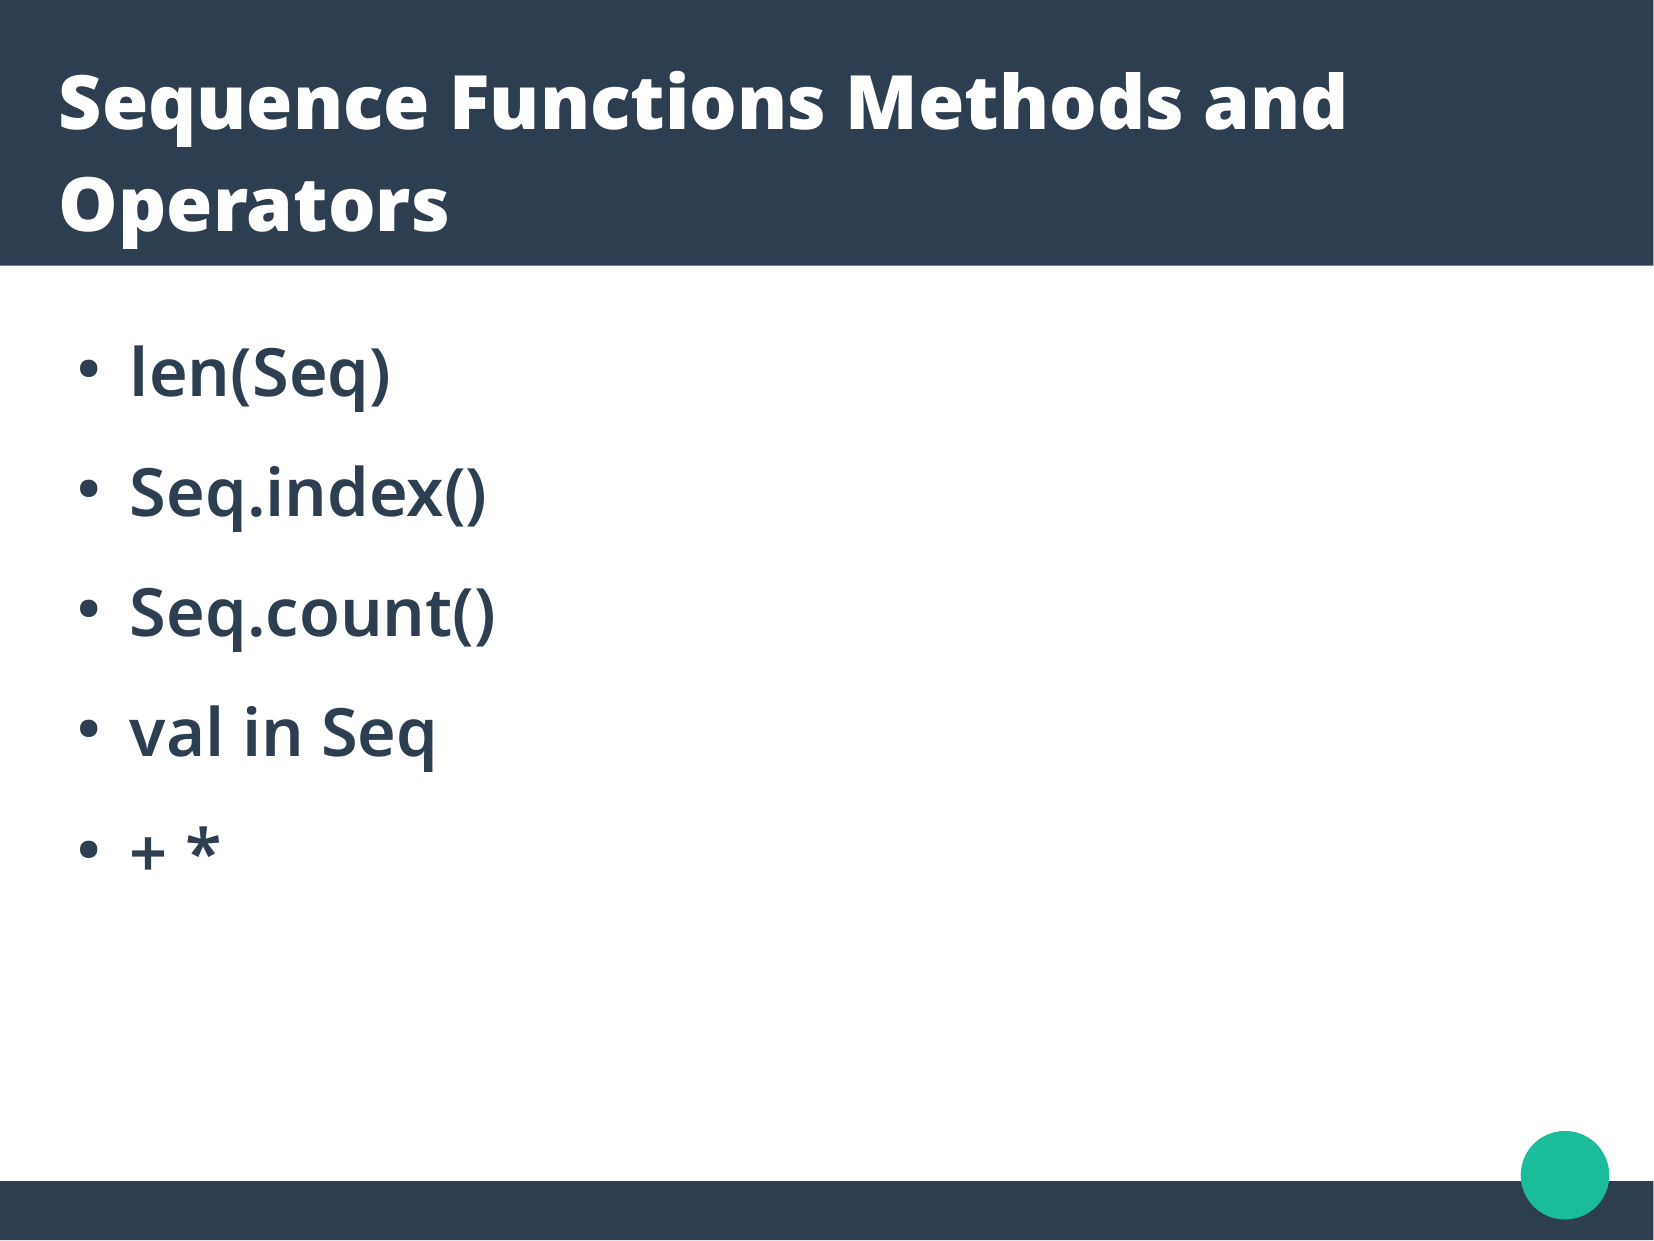

# Sequence Functions Methods and Operators
len(Seq)
Seq.index()
Seq.count()
val in Seq
+ *